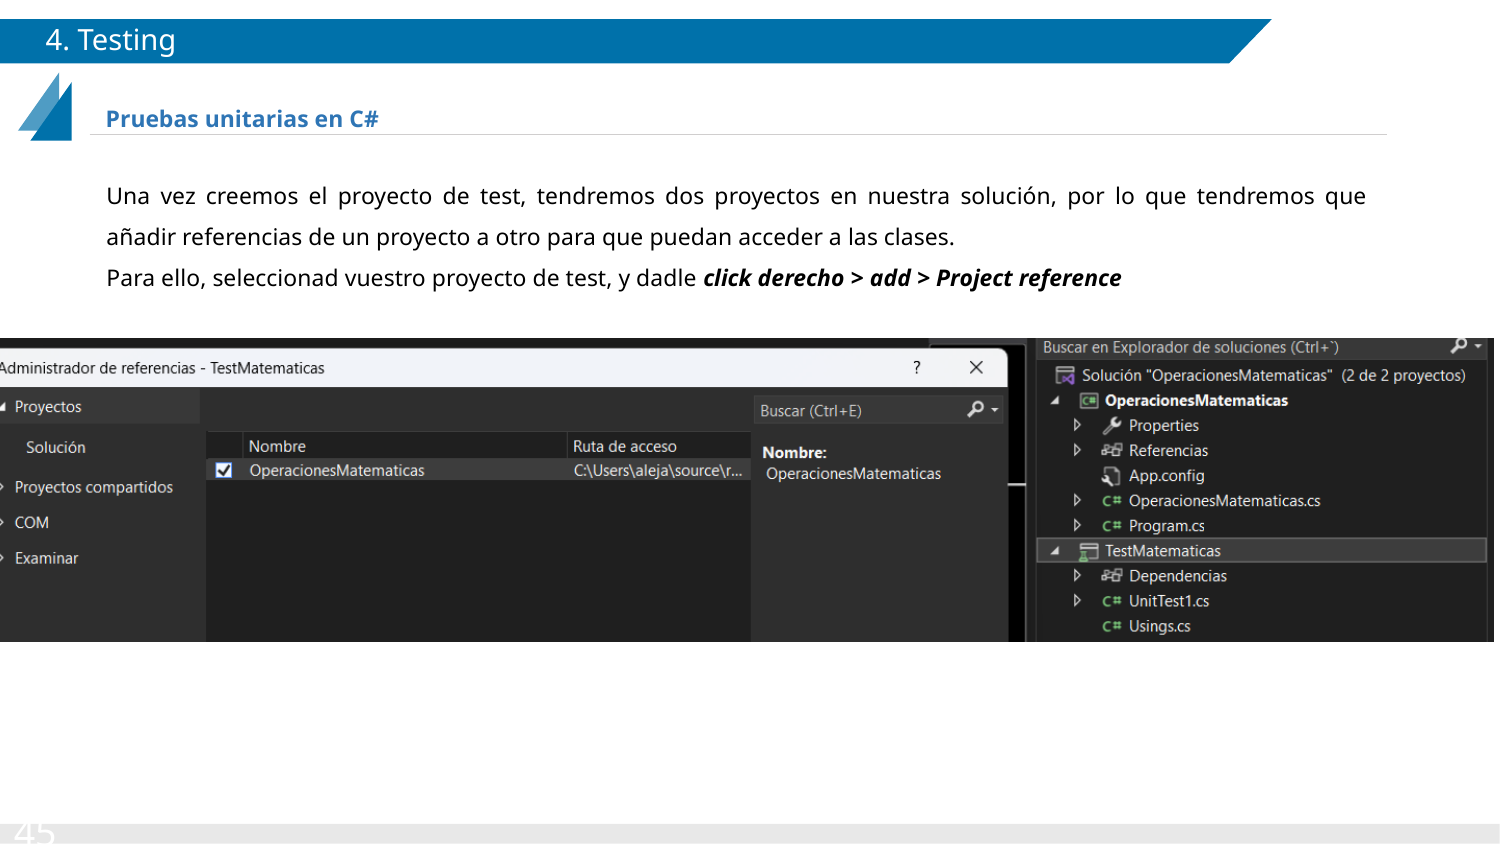

# 4. Testing
Pruebas unitarias en C#
Una vez creemos el proyecto de test, tendremos dos proyectos en nuestra solución, por lo que tendremos que añadir referencias de un proyecto a otro para que puedan acceder a las clases.
Para ello, seleccionad vuestro proyecto de test, y dadle click derecho > add > Project reference